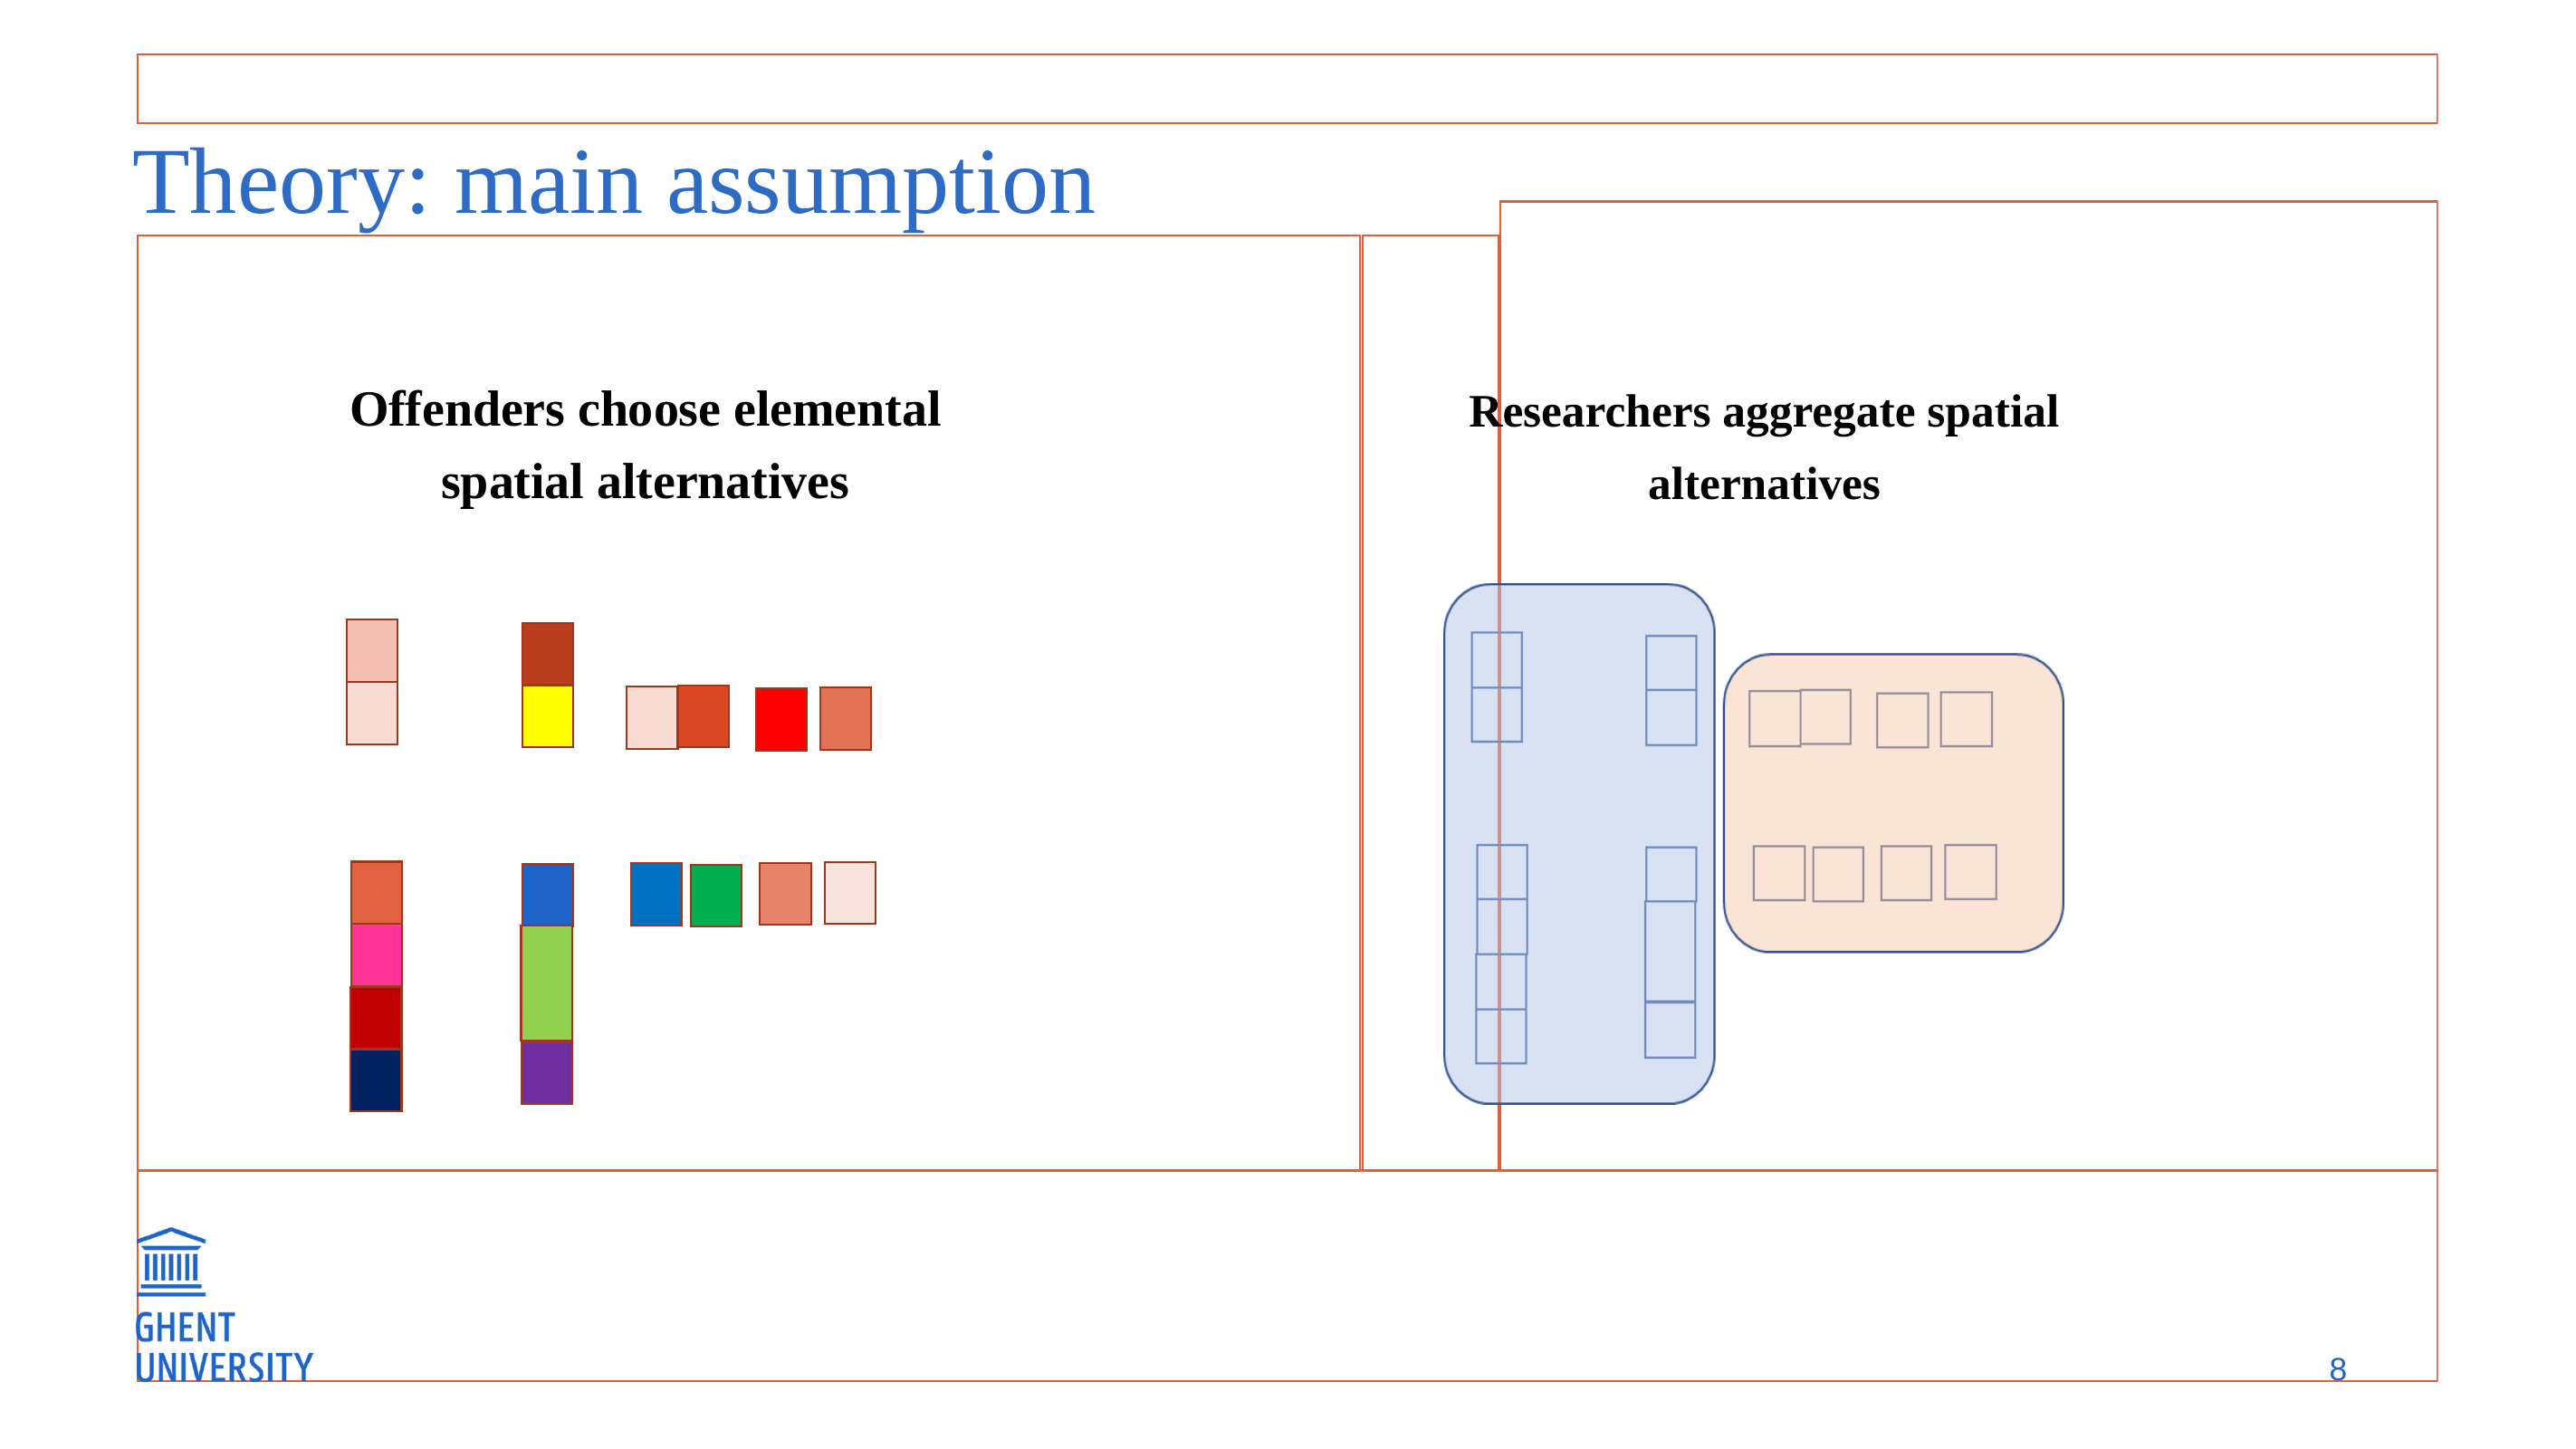

Theory: main assumption
Offenders choose elemental spatial alternatives
Researchers aggregate spatial alternatives